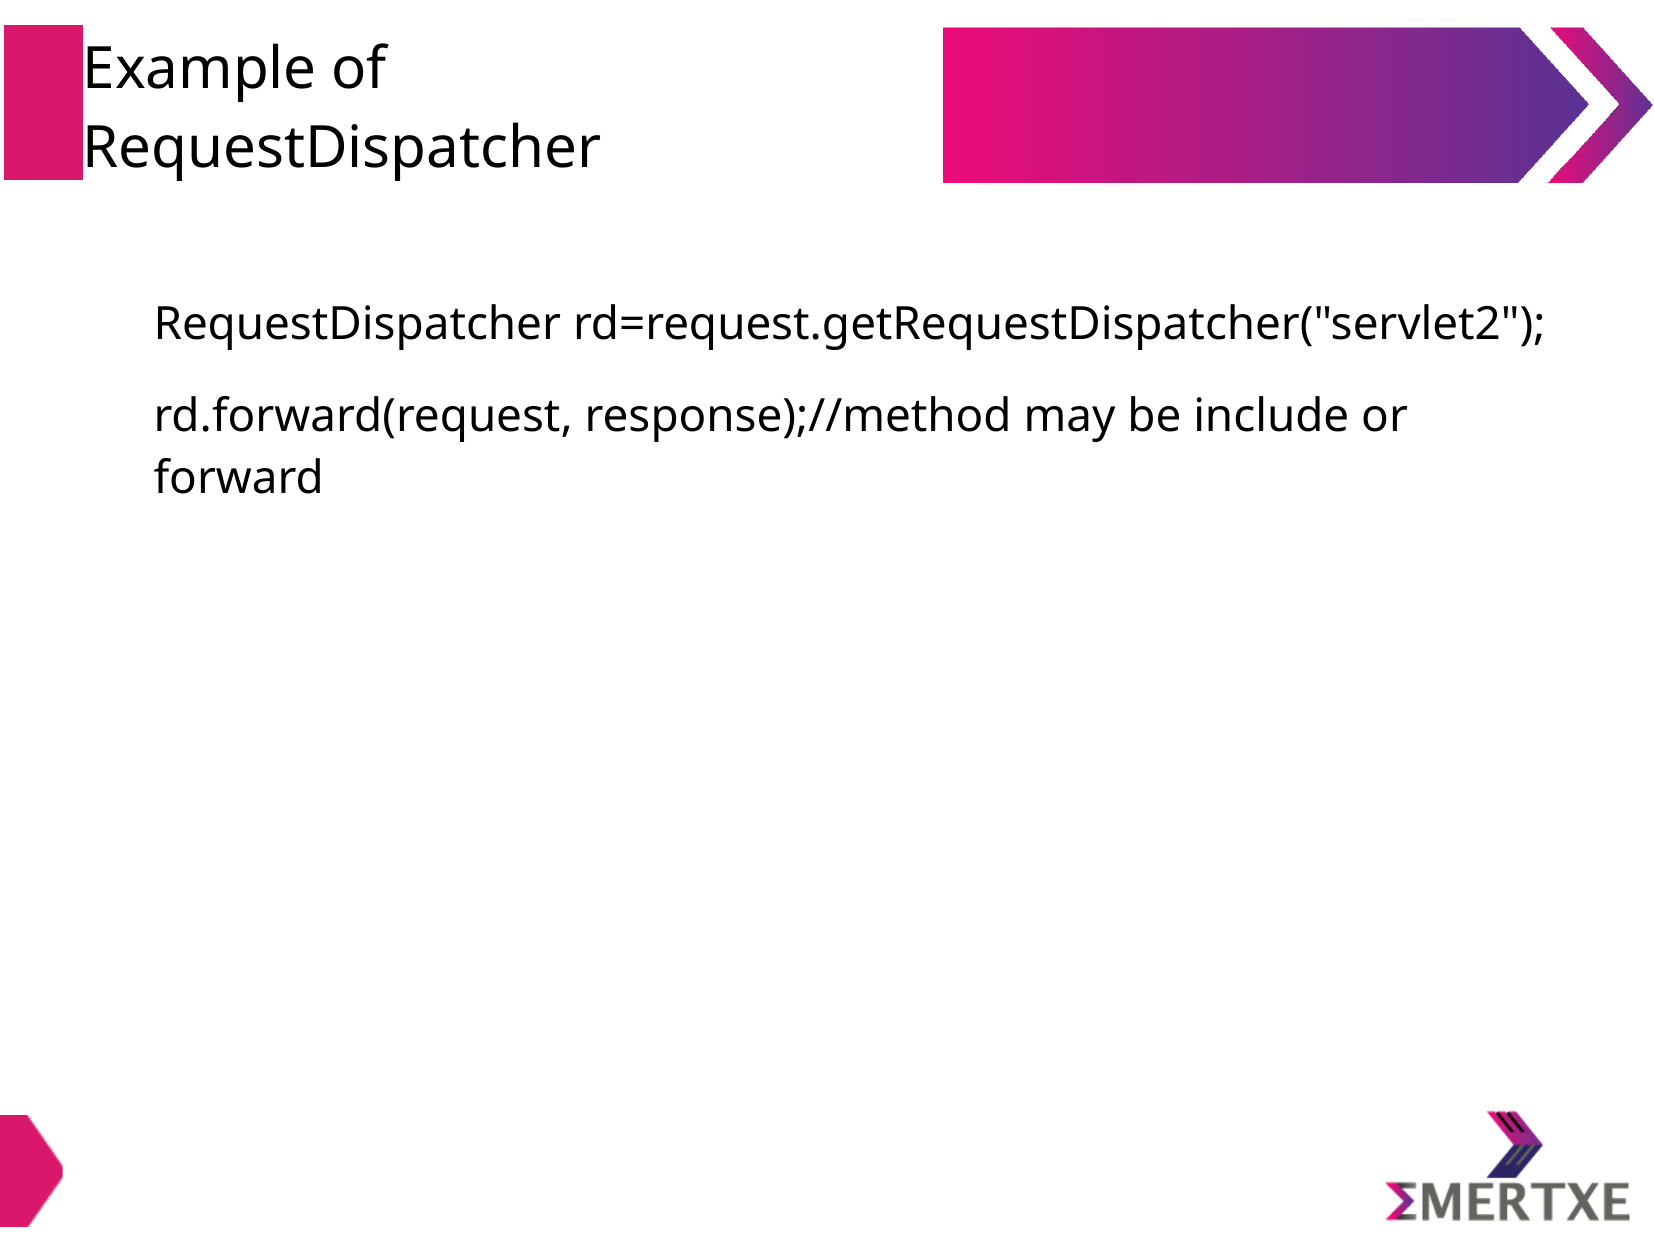

# Example of RequestDispatcher
RequestDispatcher rd=request.getRequestDispatcher("servlet2");
rd.forward(request, response);//method may be include or forward